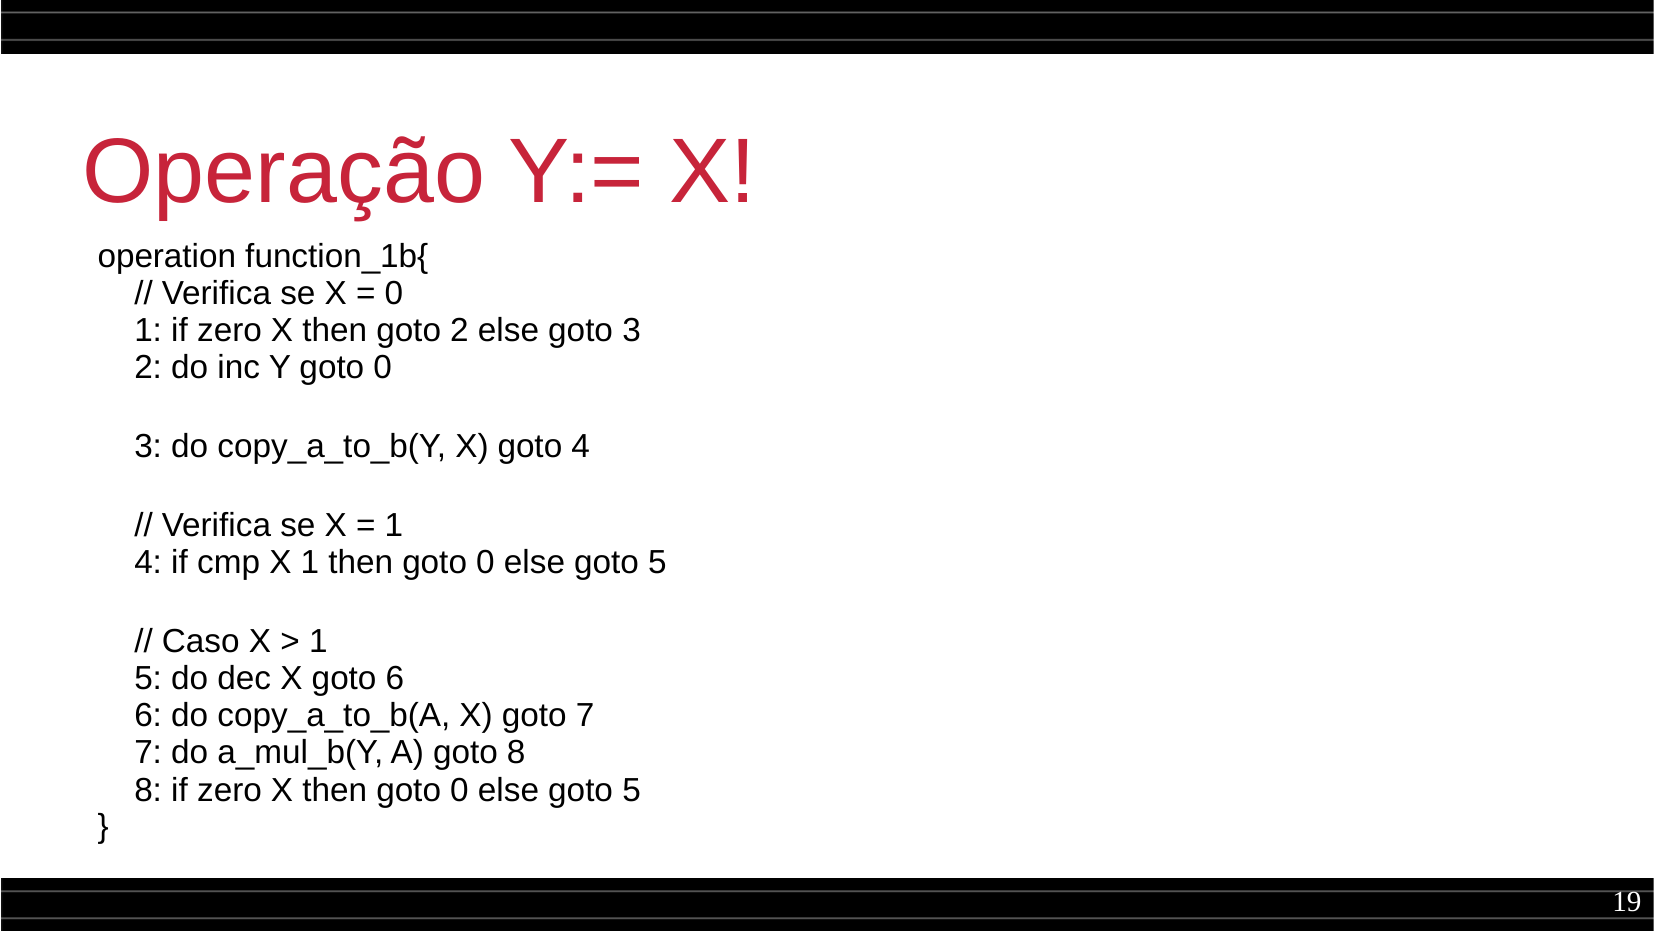

# Operação Y:= X!
operation function_1b{
 // Verifica se X = 0
 1: if zero X then goto 2 else goto 3
 2: do inc Y goto 0
 3: do copy_a_to_b(Y, X) goto 4
 // Verifica se X = 1
 4: if cmp X 1 then goto 0 else goto 5
 // Caso X > 1
 5: do dec X goto 6
 6: do copy_a_to_b(A, X) goto 7
 7: do a_mul_b(Y, A) goto 8
 8: if zero X then goto 0 else goto 5
}